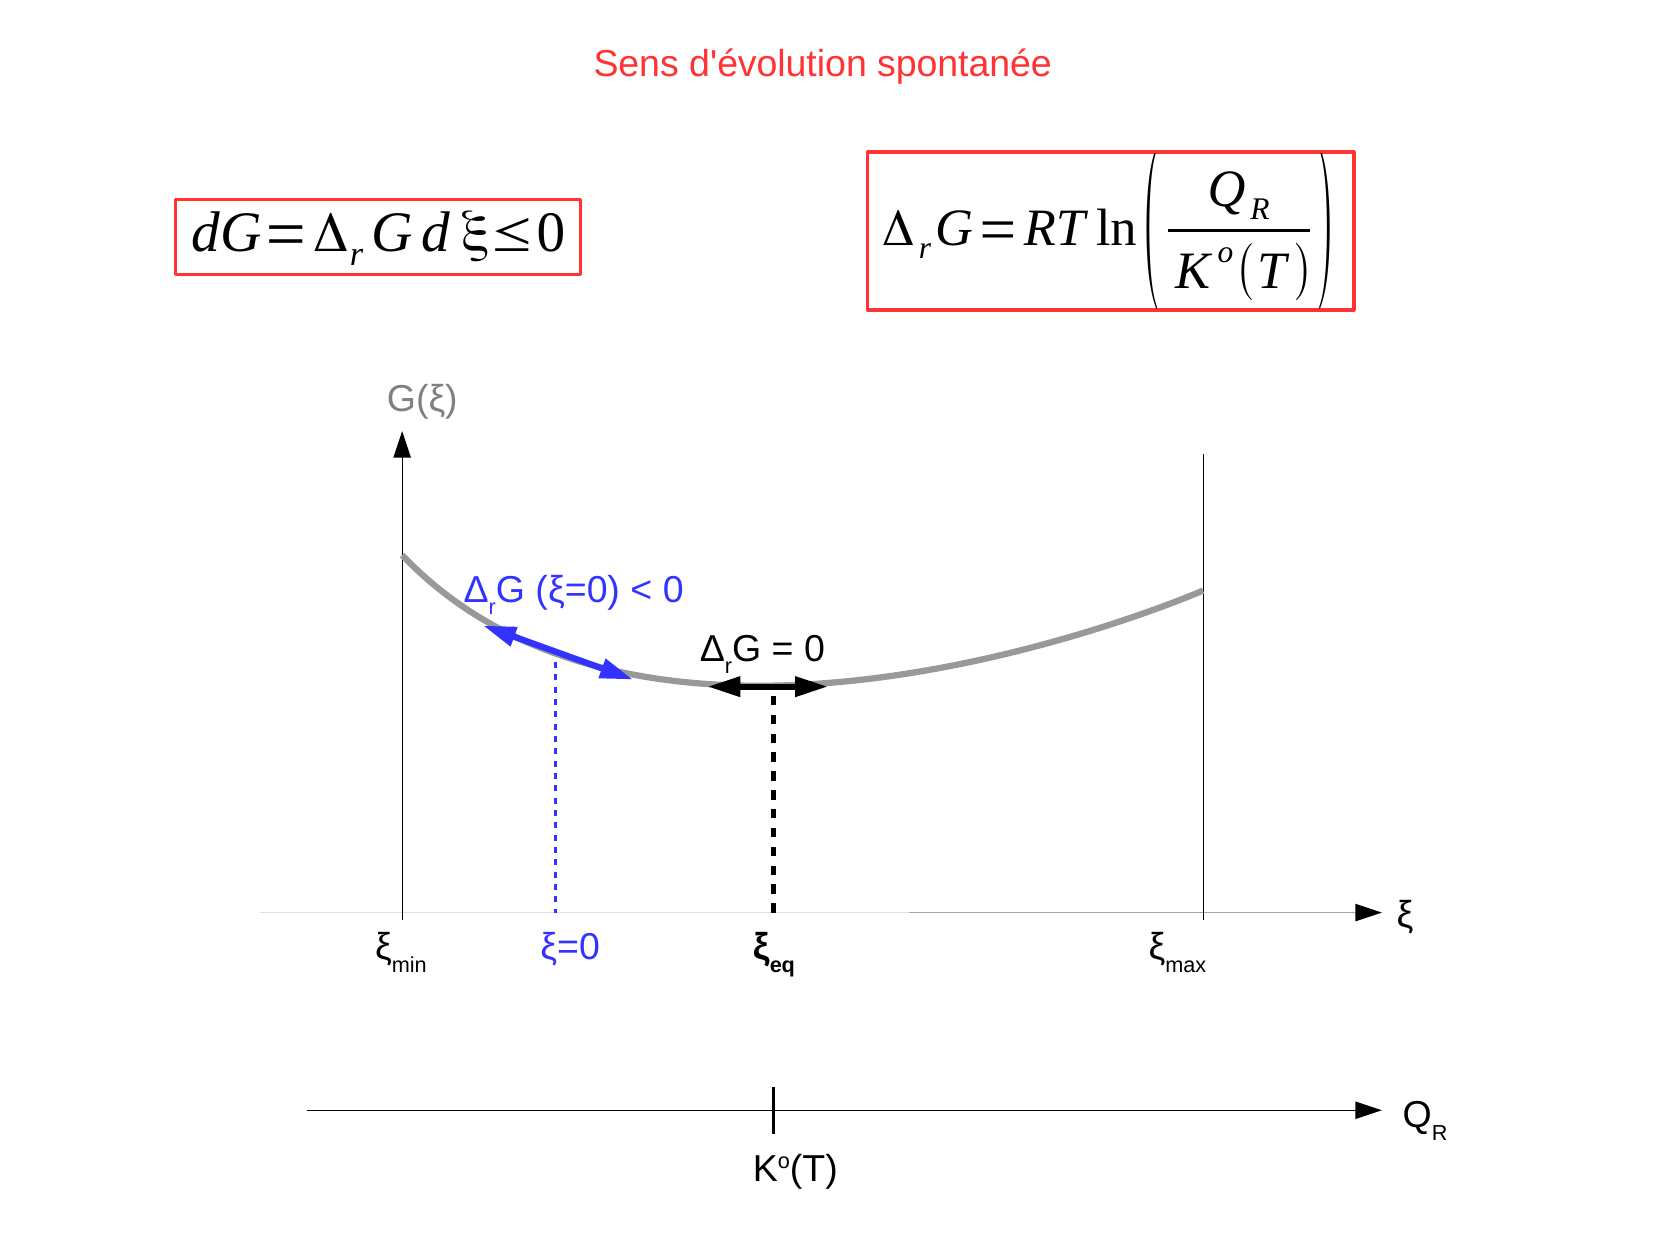

Sens d'évolution spontanée
G(ξ)
ΔrG (ξ=0) < 0
ΔrG = 0
ξ
ξmin
ξ=0
ξeq
ξmax
QR
Ko(T)